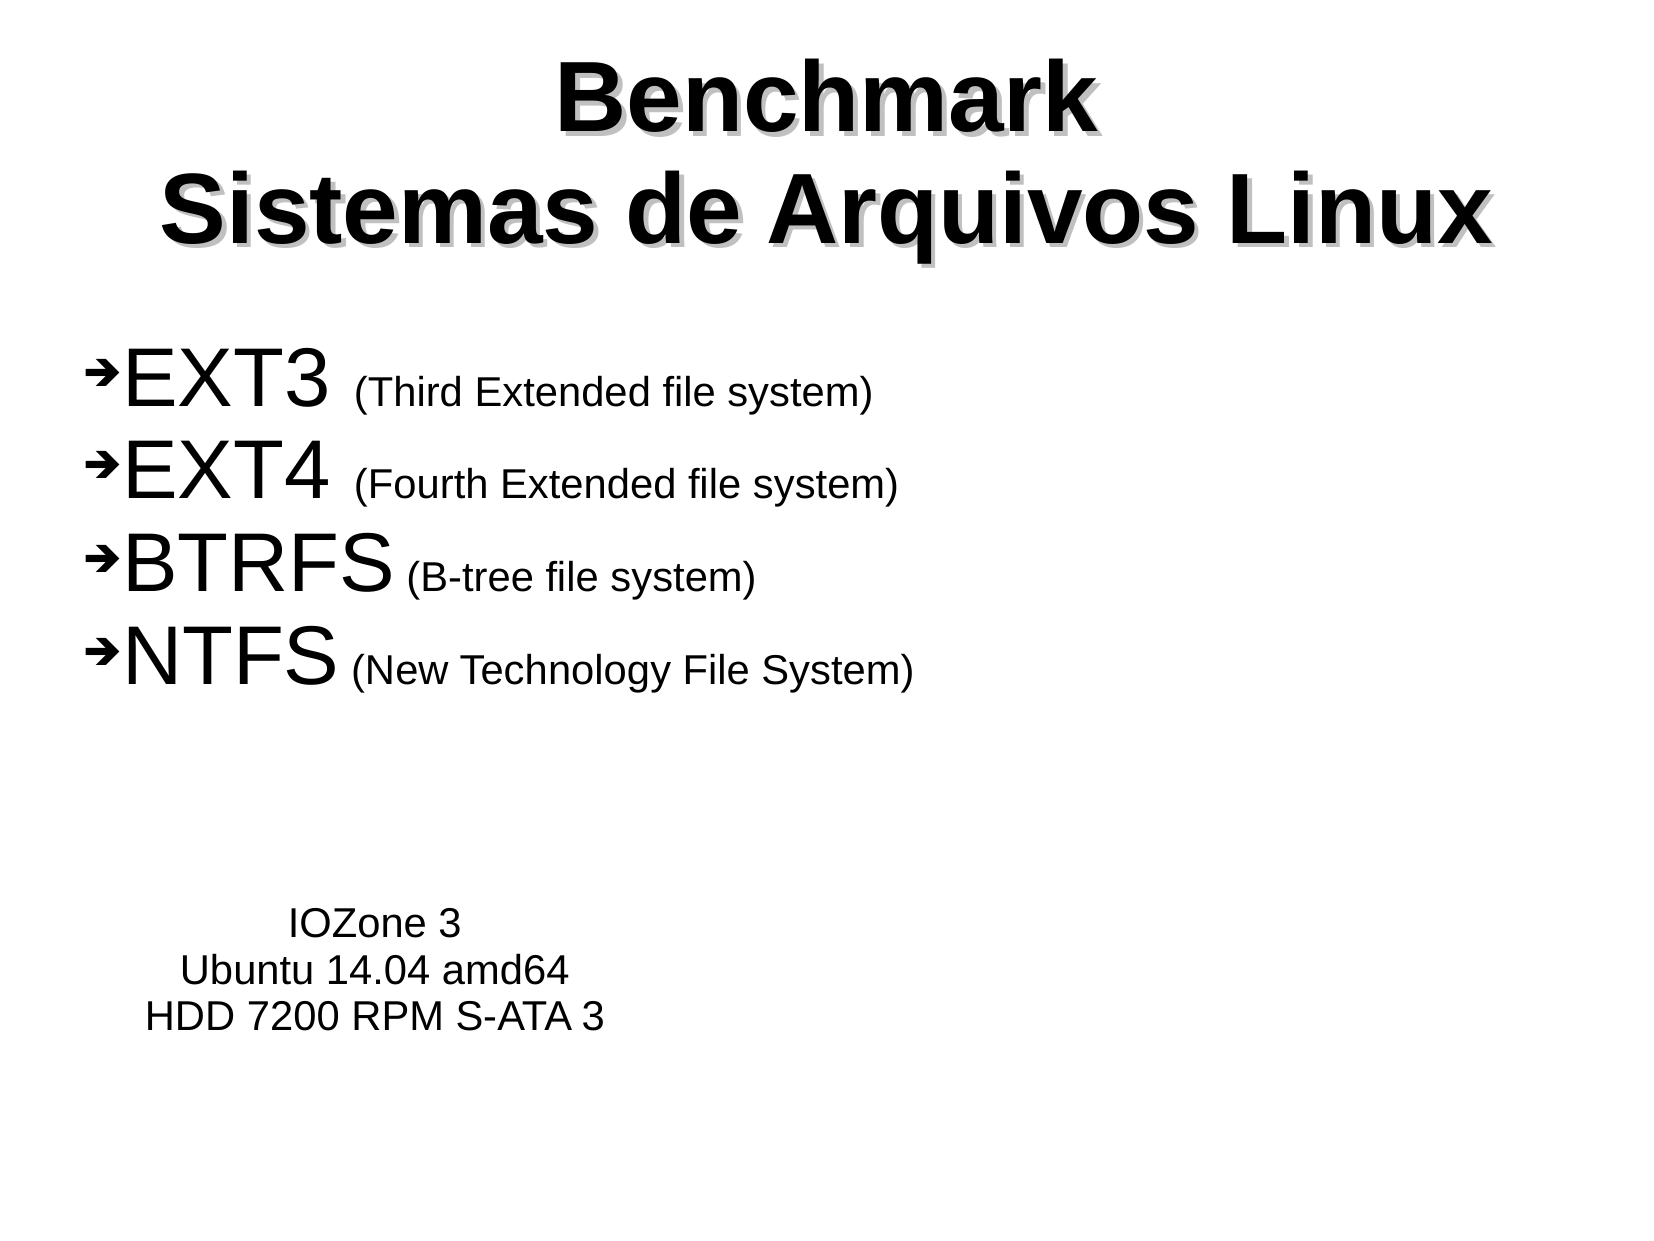

# Benchmark Sistemas de Arquivos Linux
EXT3 (Third Extended file system)
EXT4 (Fourth Extended file system)
BTRFS (B-tree file system)
NTFS (New Technology File System)
IOZone 3
Ubuntu 14.04 amd64
HDD 7200 RPM S-ATA 3